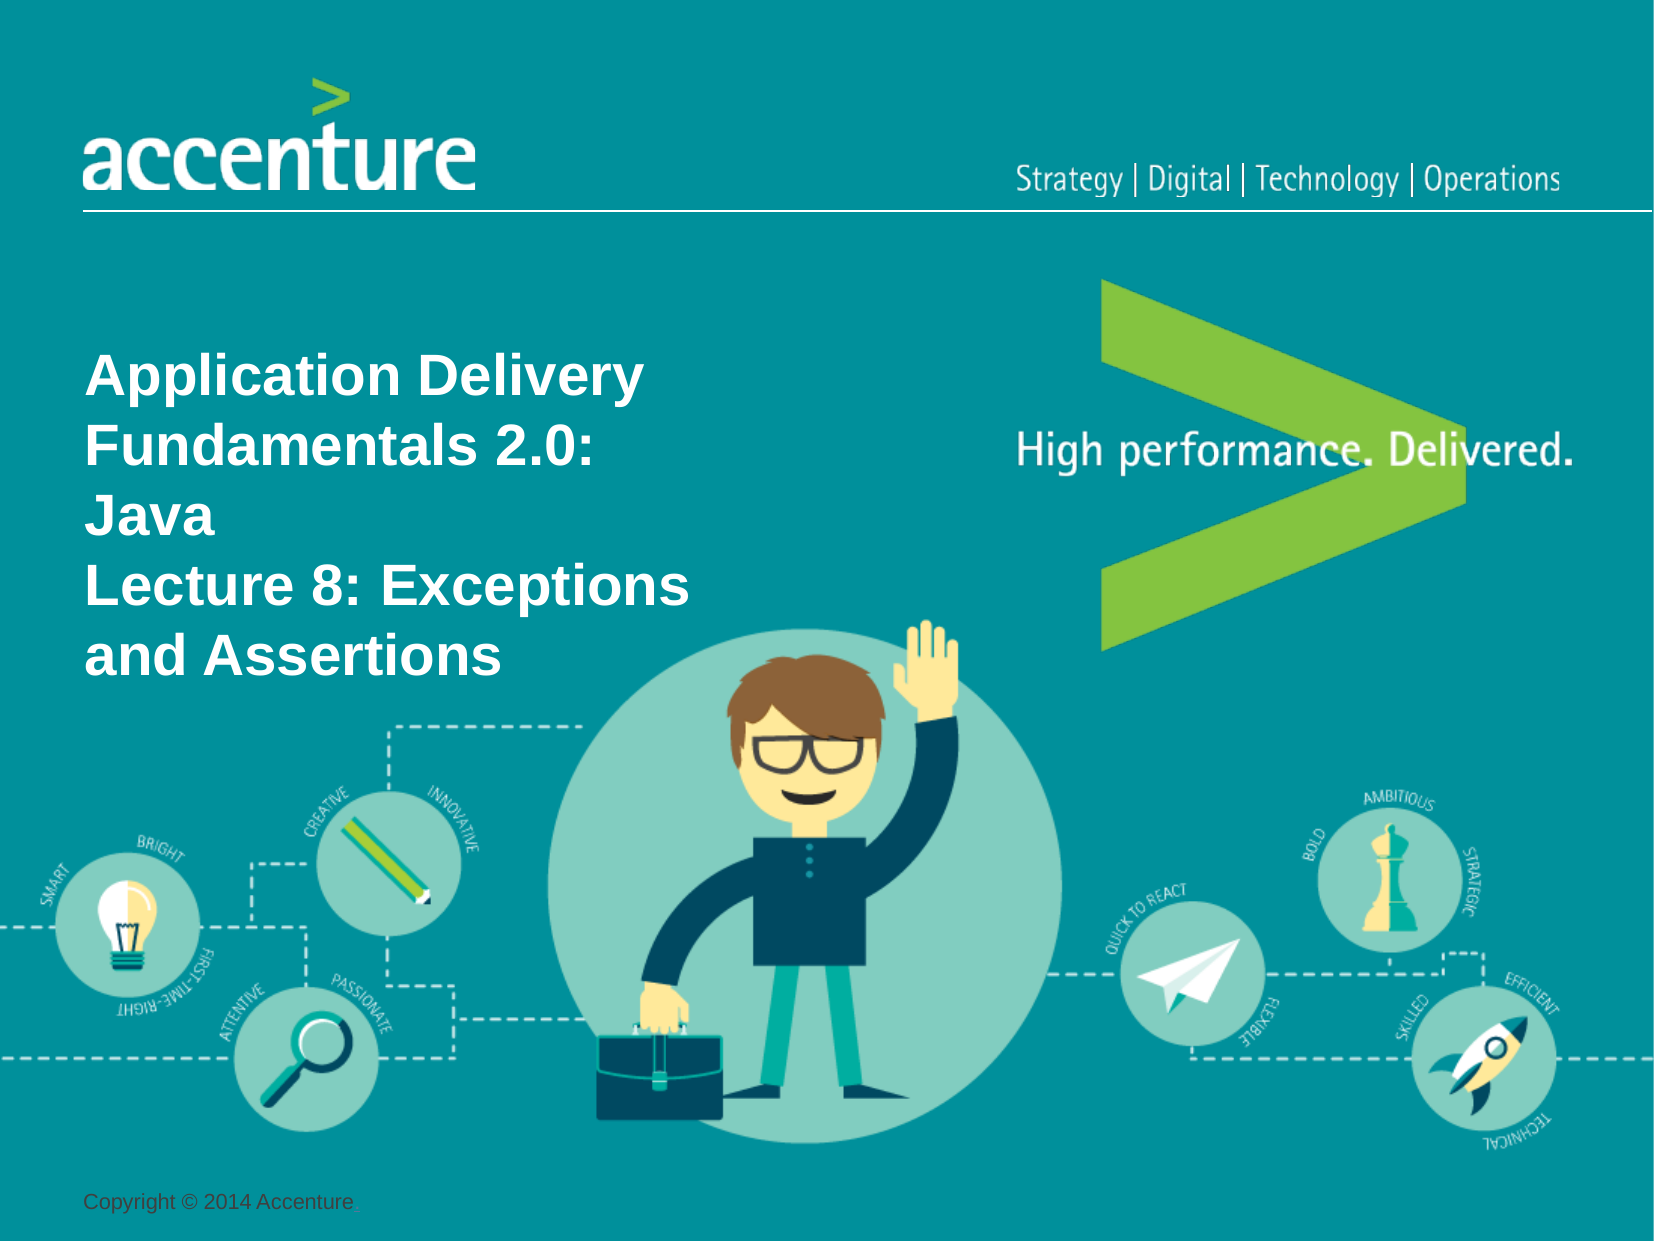

# Application Delivery Fundamentals 2.0: Java Lecture 8: Exceptions and Assertions